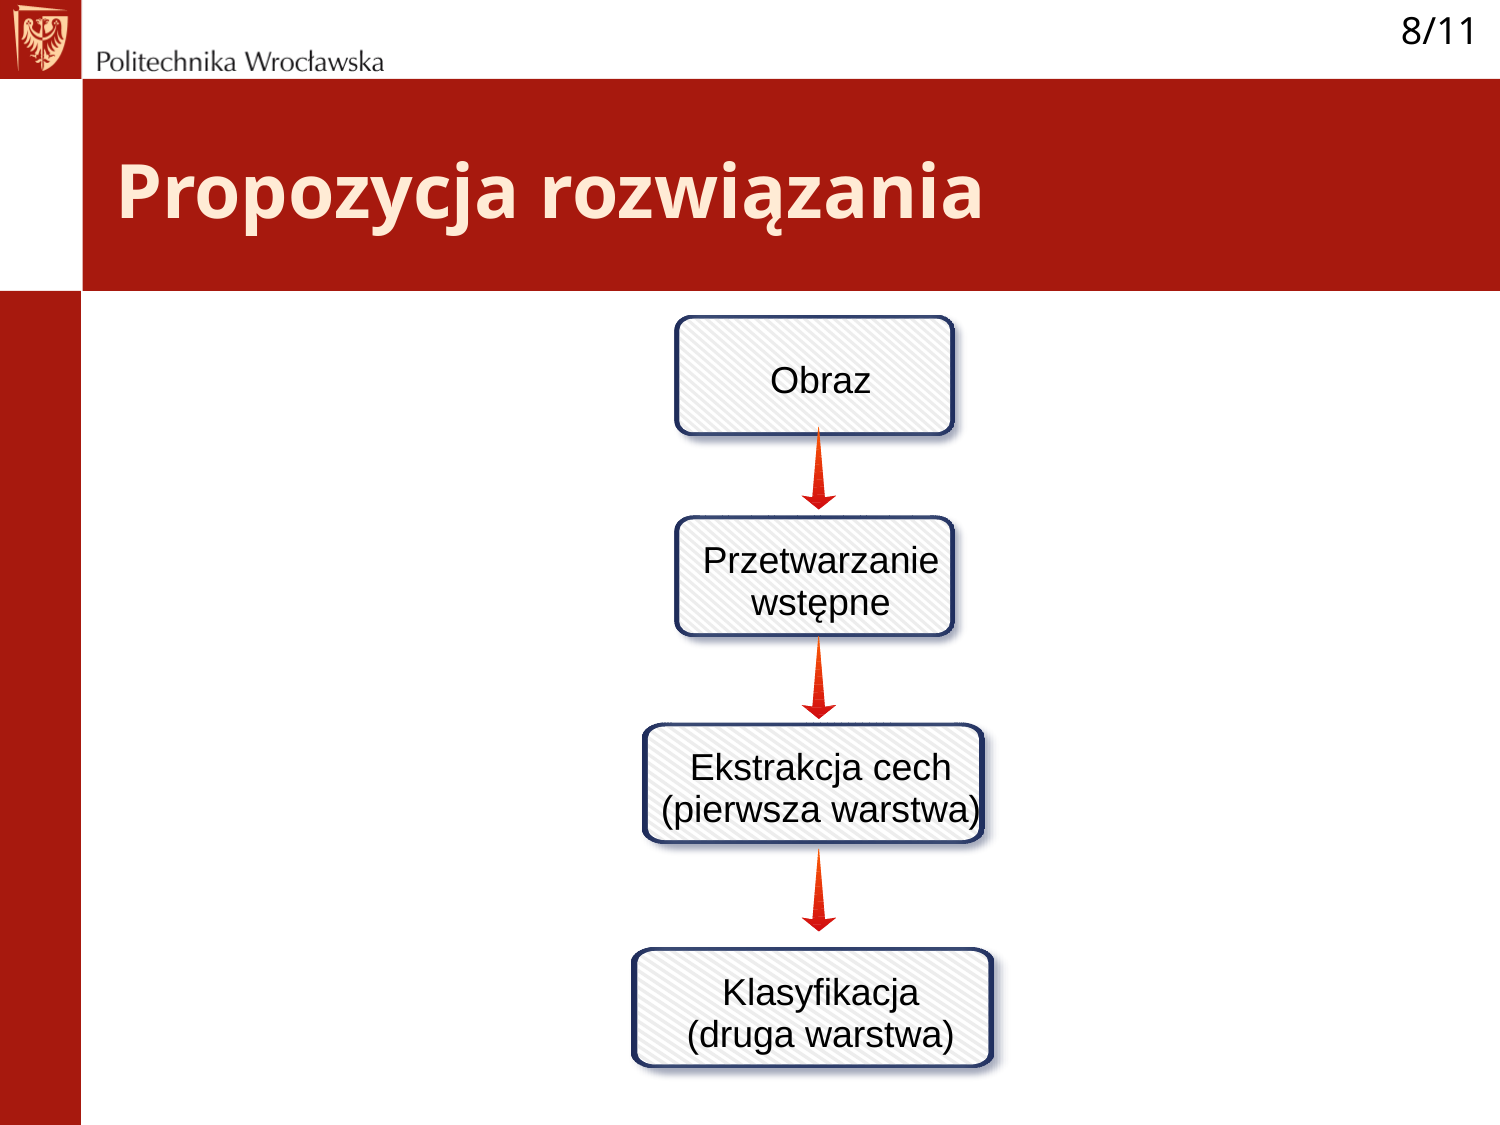

# Propozycja rozwiązania
Przetwarzanie
wstępne
Ekstrakcja cech
(pierwsza warstwa)
Klasyfikacja
(druga warstwa)